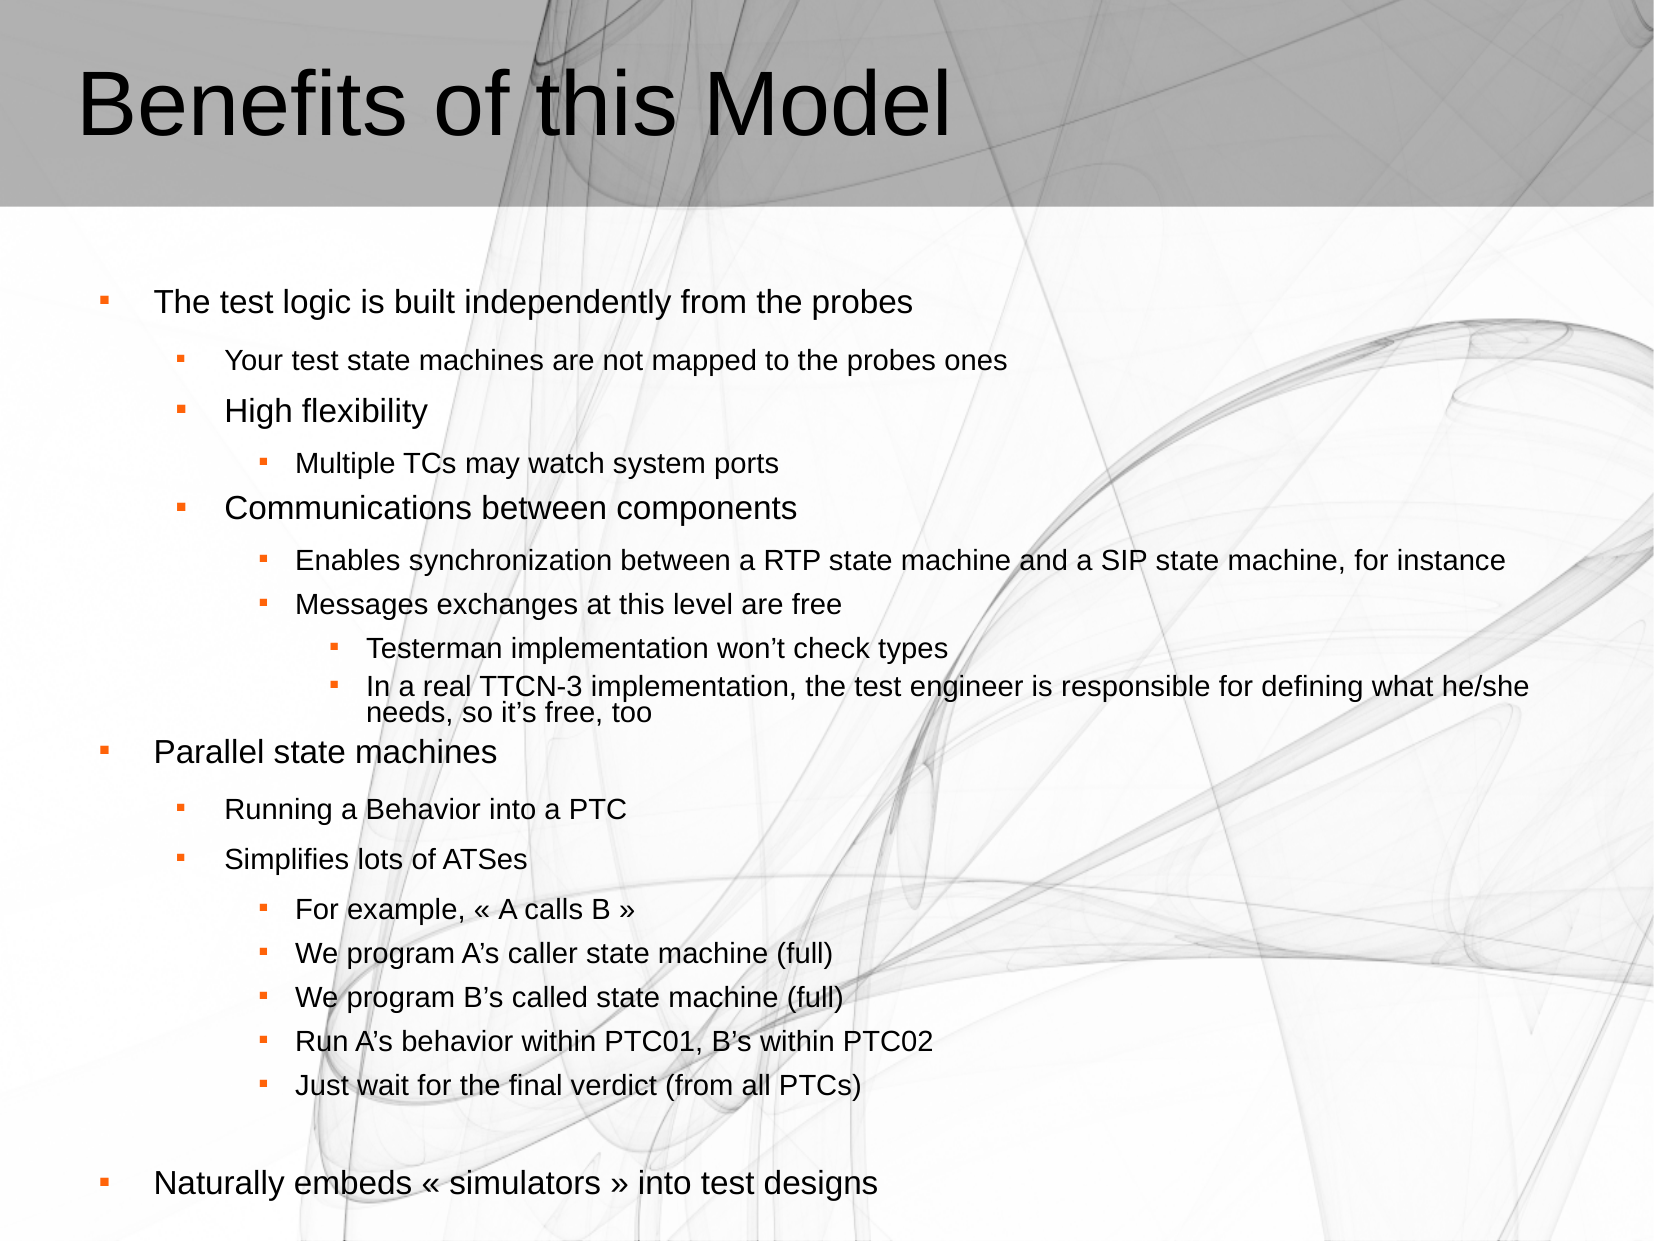

# Benefits of this Model
The test logic is built independently from the probes
Your test state machines are not mapped to the probes ones
High flexibility
Multiple TCs may watch system ports
Communications between components
Enables synchronization between a RTP state machine and a SIP state machine, for instance
Messages exchanges at this level are free
Testerman implementation won’t check types
In a real TTCN-3 implementation, the test engineer is responsible for defining what he/she needs, so it’s free, too
Parallel state machines
Running a Behavior into a PTC
Simplifies lots of ATSes
For example, « A calls B »
We program A’s caller state machine (full)
We program B’s called state machine (full)
Run A’s behavior within PTC01, B’s within PTC02
Just wait for the final verdict (from all PTCs)
Naturally embeds « simulators » into test designs